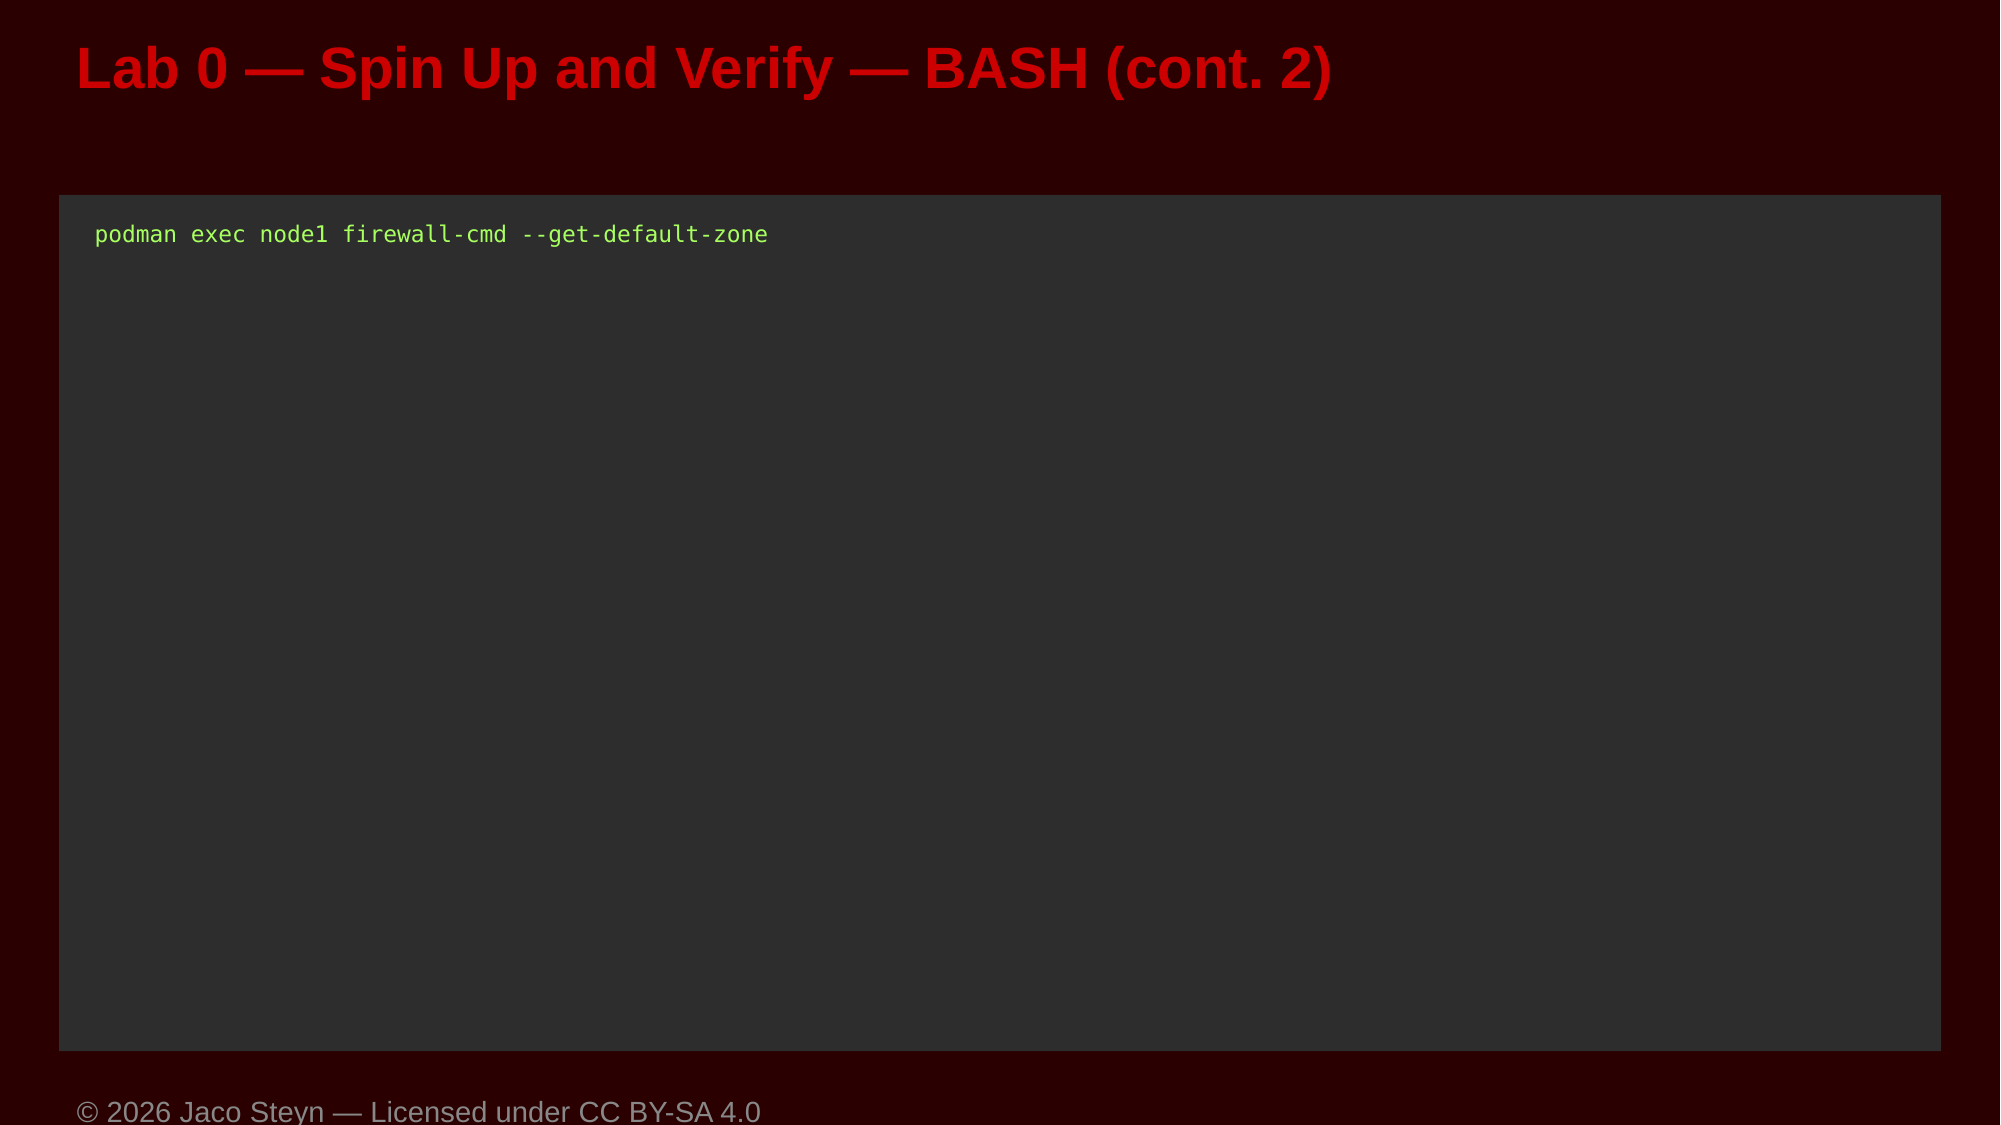

Lab 0 — Spin Up and Verify — BASH (cont. 2)
podman exec node1 firewall-cmd --get-default-zone
© 2026 Jaco Steyn — Licensed under CC BY-SA 4.0